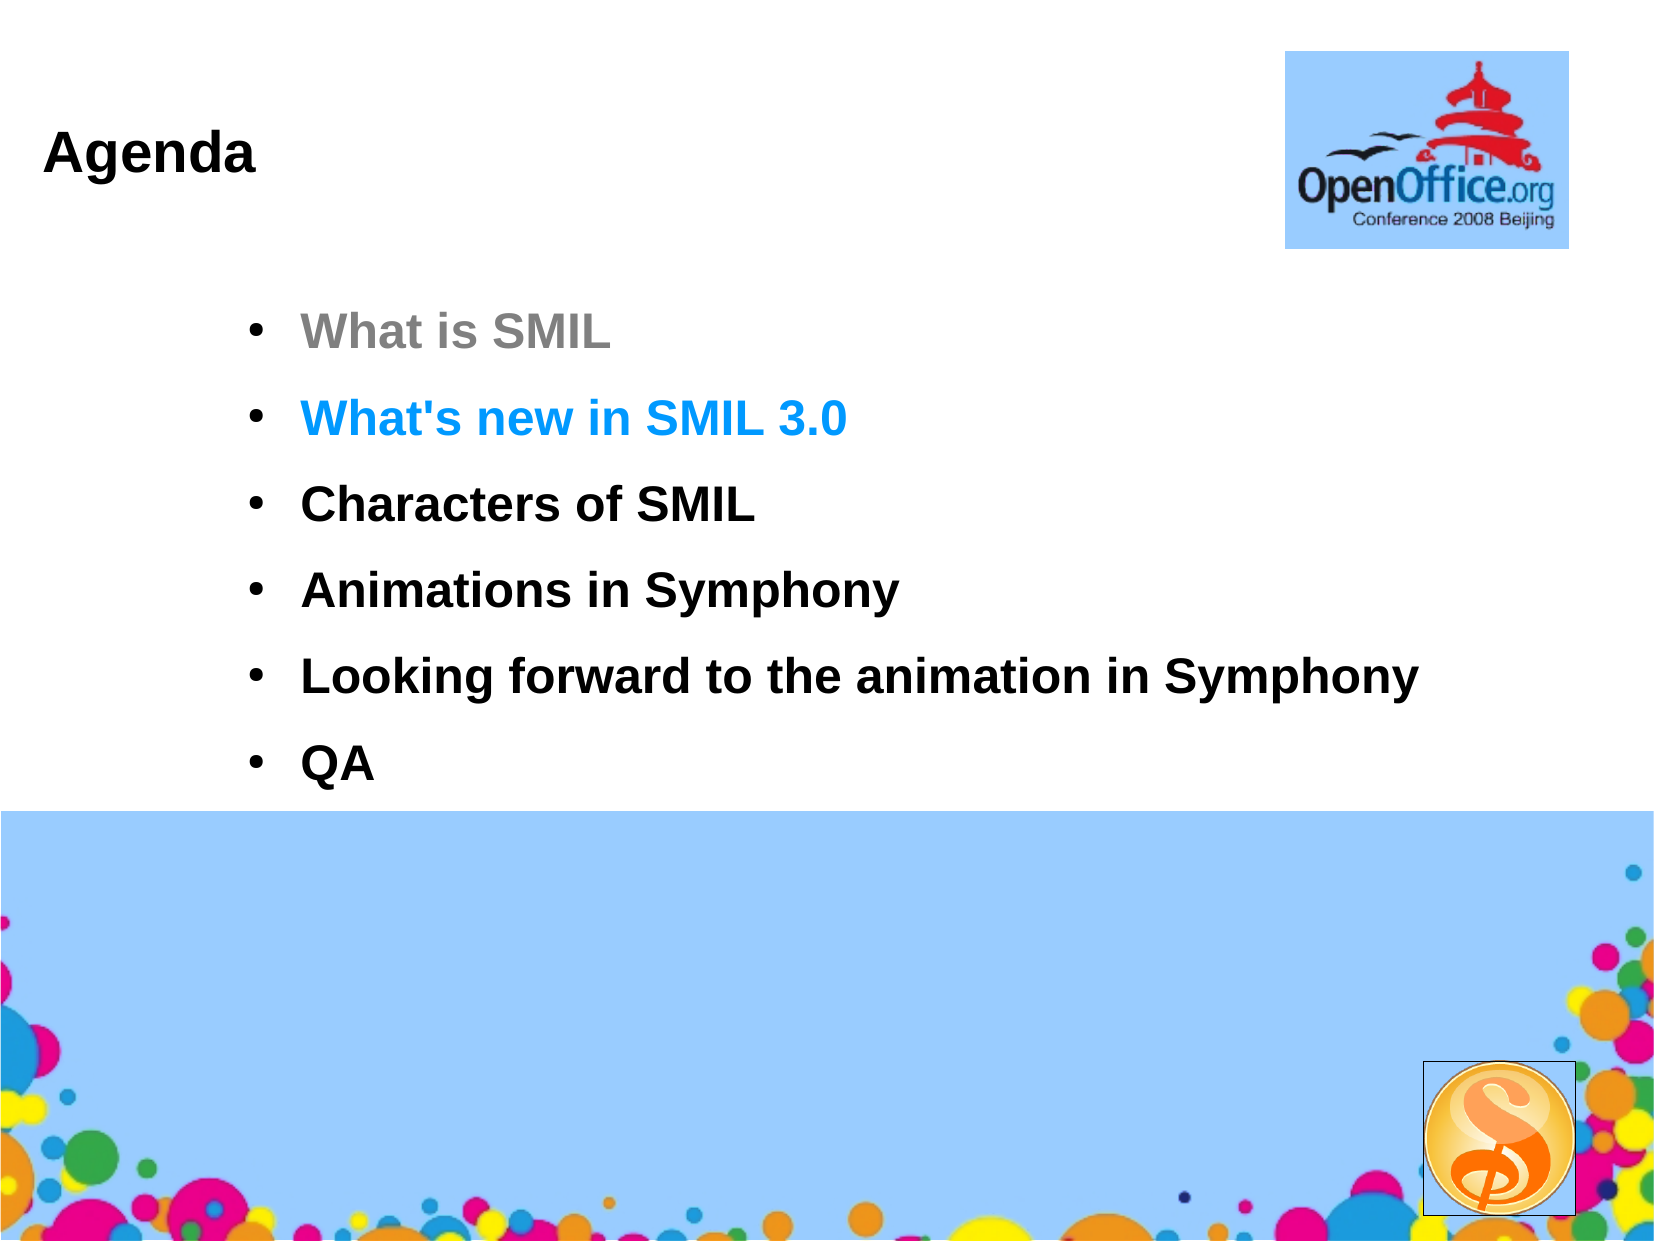

# Agenda
What is SMIL
What's new in SMIL 3.0
Characters of SMIL
Animations in Symphony
Looking forward to the animation in Symphony
QA